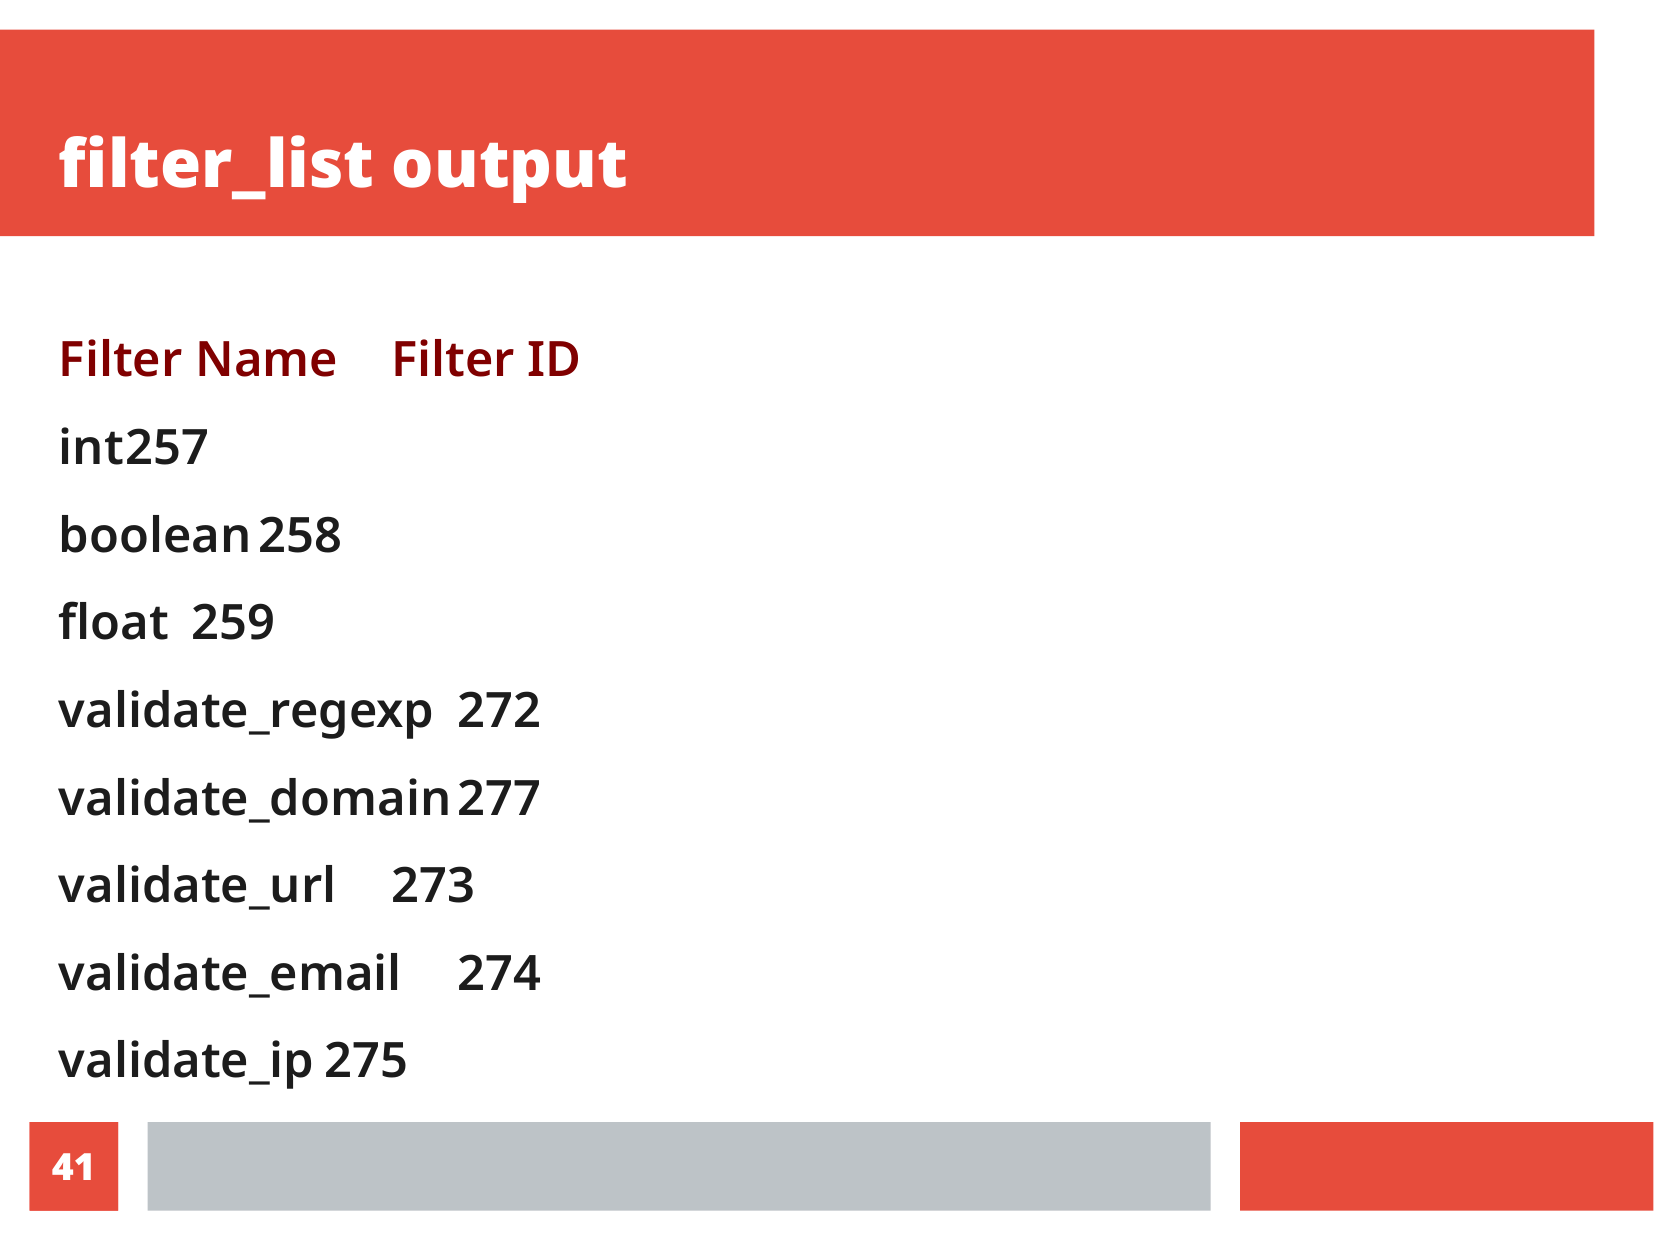

# filter_list output
Filter Name	Filter ID
int	257
boolean	258
float	259
validate_regexp	272
validate_domain	277
validate_url	273
validate_email	274
validate_ip	275
41